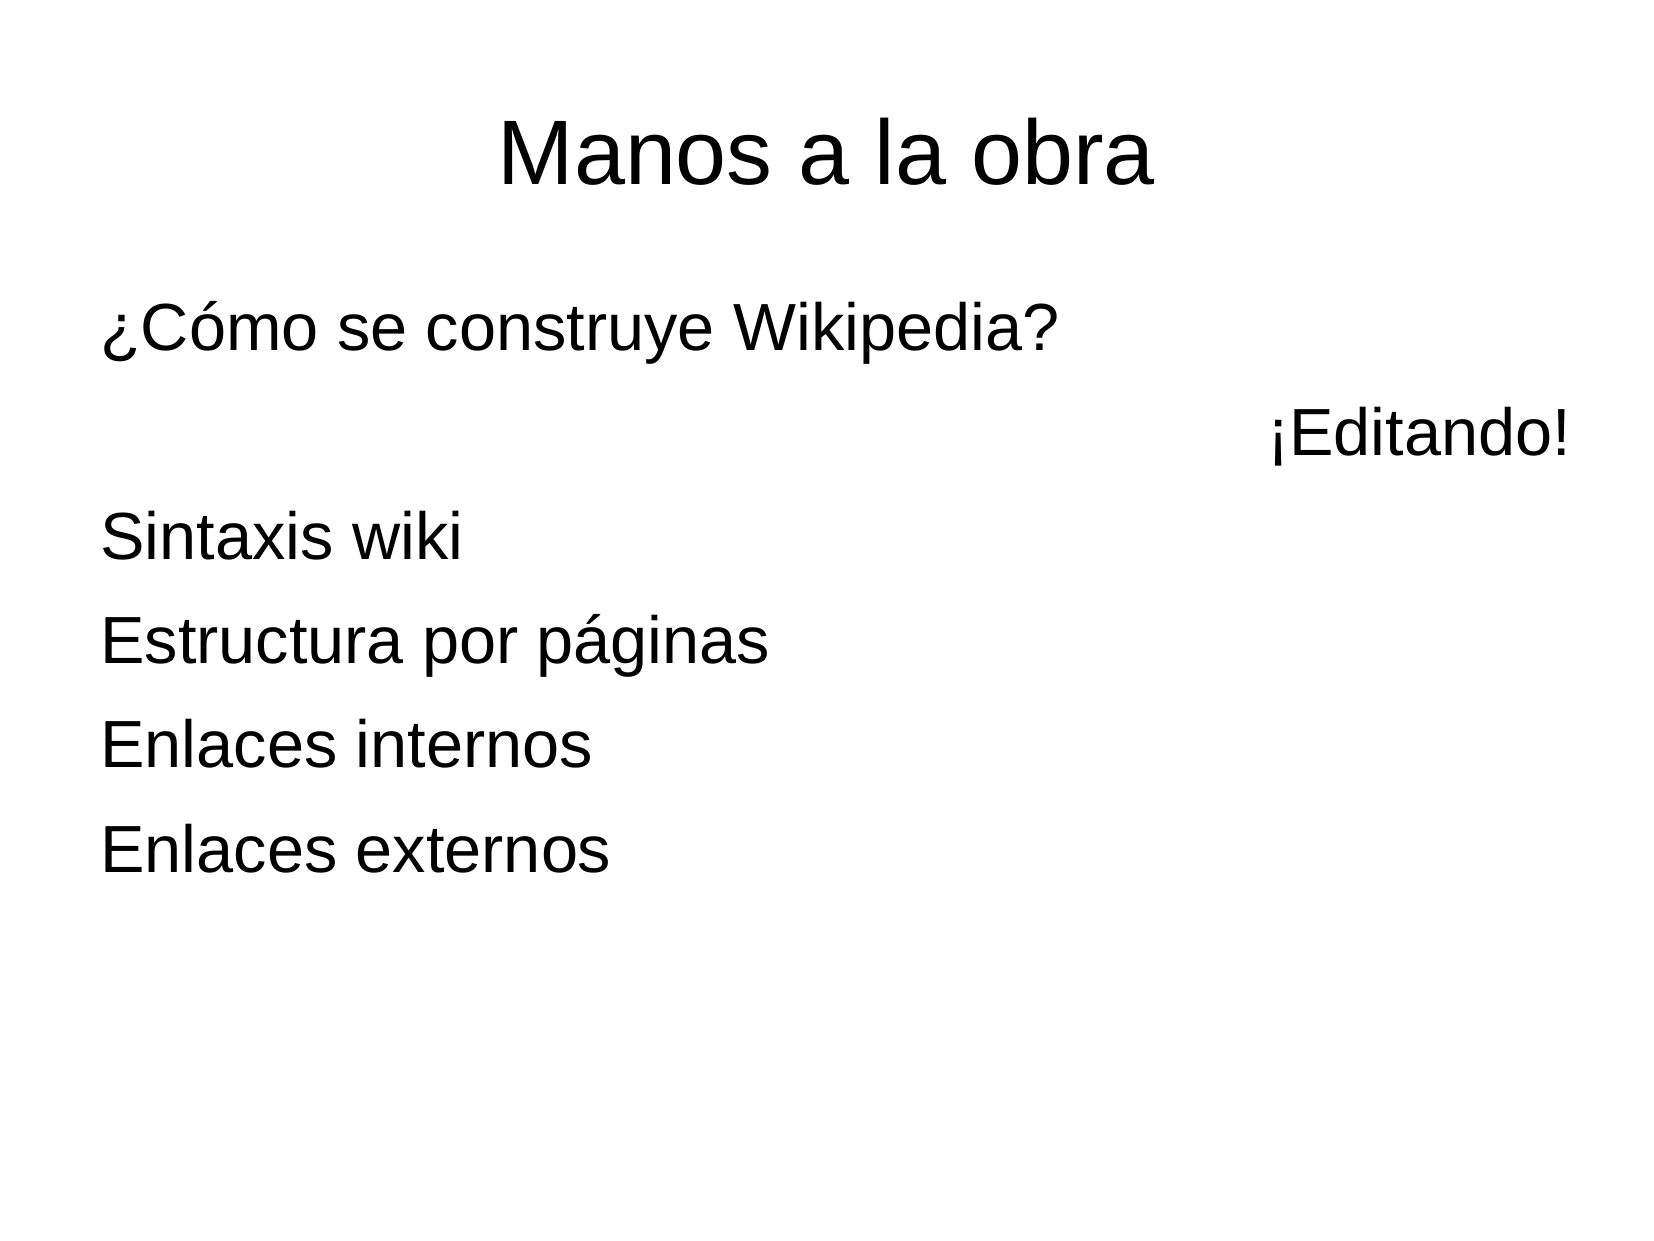

# Manos a la obra
¿Cómo se construye Wikipedia?
¡Editando!
Sintaxis wiki
Estructura por páginas
Enlaces internos
Enlaces externos